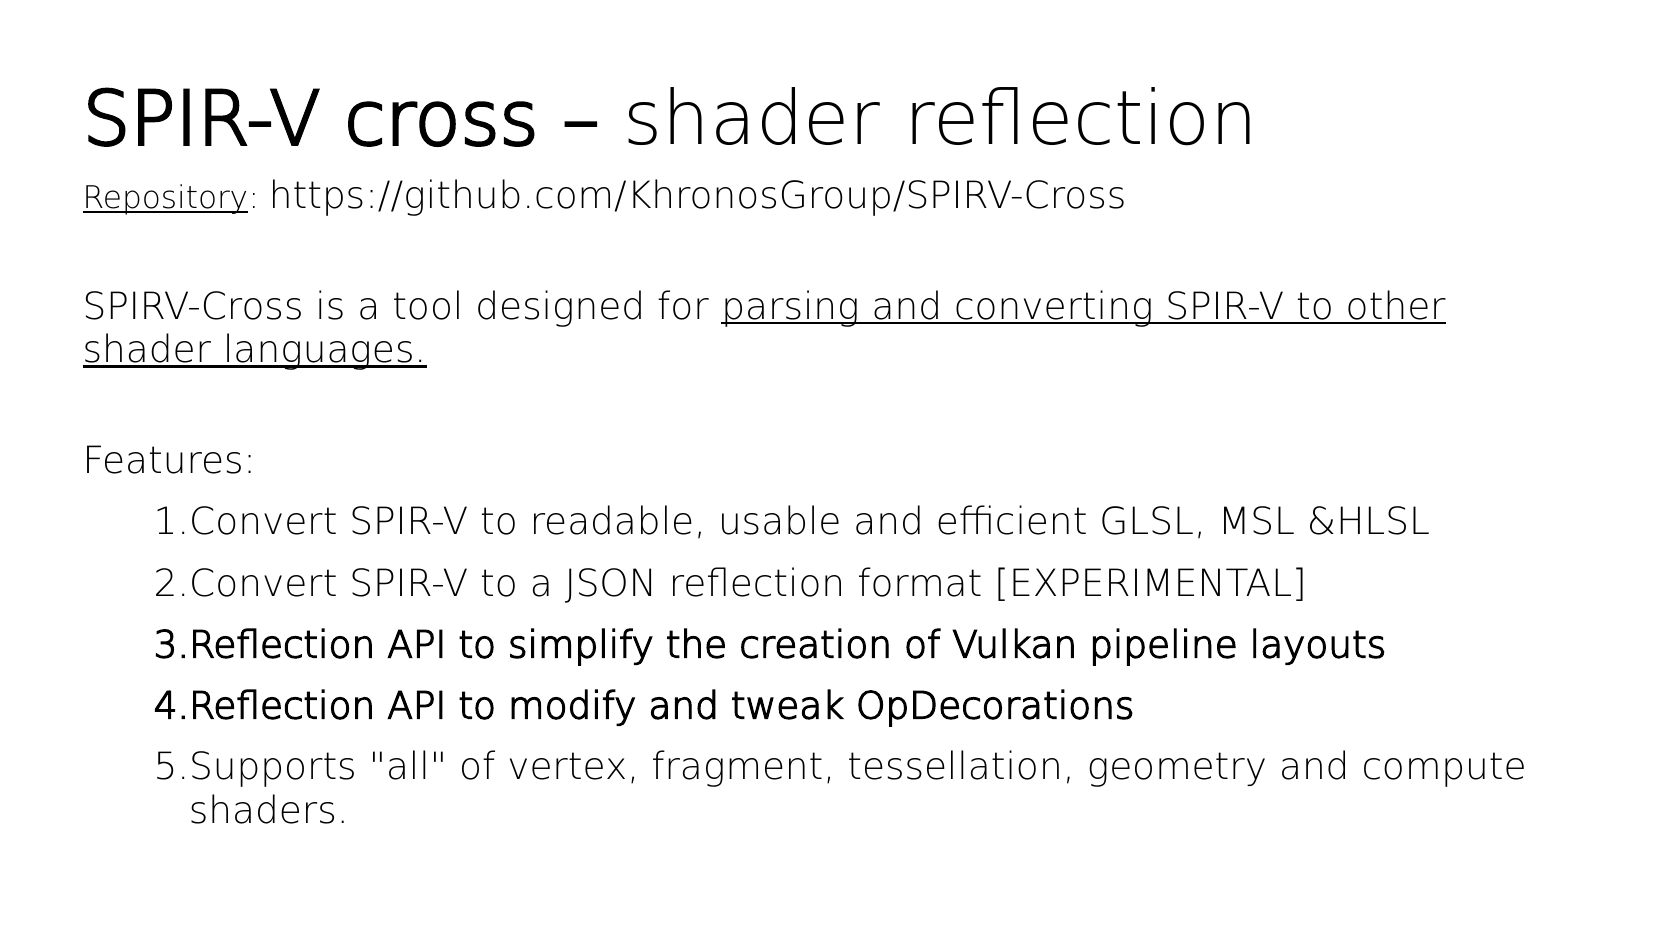

# SPIR-V cross – shader reflection
Repository: https://github.com/KhronosGroup/SPIRV-Cross
SPIRV-Cross is a tool designed for parsing and converting SPIR-V to other shader languages.
Features:
Convert SPIR-V to readable, usable and efficient GLSL, MSL &HLSL
Convert SPIR-V to a JSON reflection format [EXPERIMENTAL]
Reflection API to simplify the creation of Vulkan pipeline layouts
Reflection API to modify and tweak OpDecorations
Supports "all" of vertex, fragment, tessellation, geometry and compute
shaders.